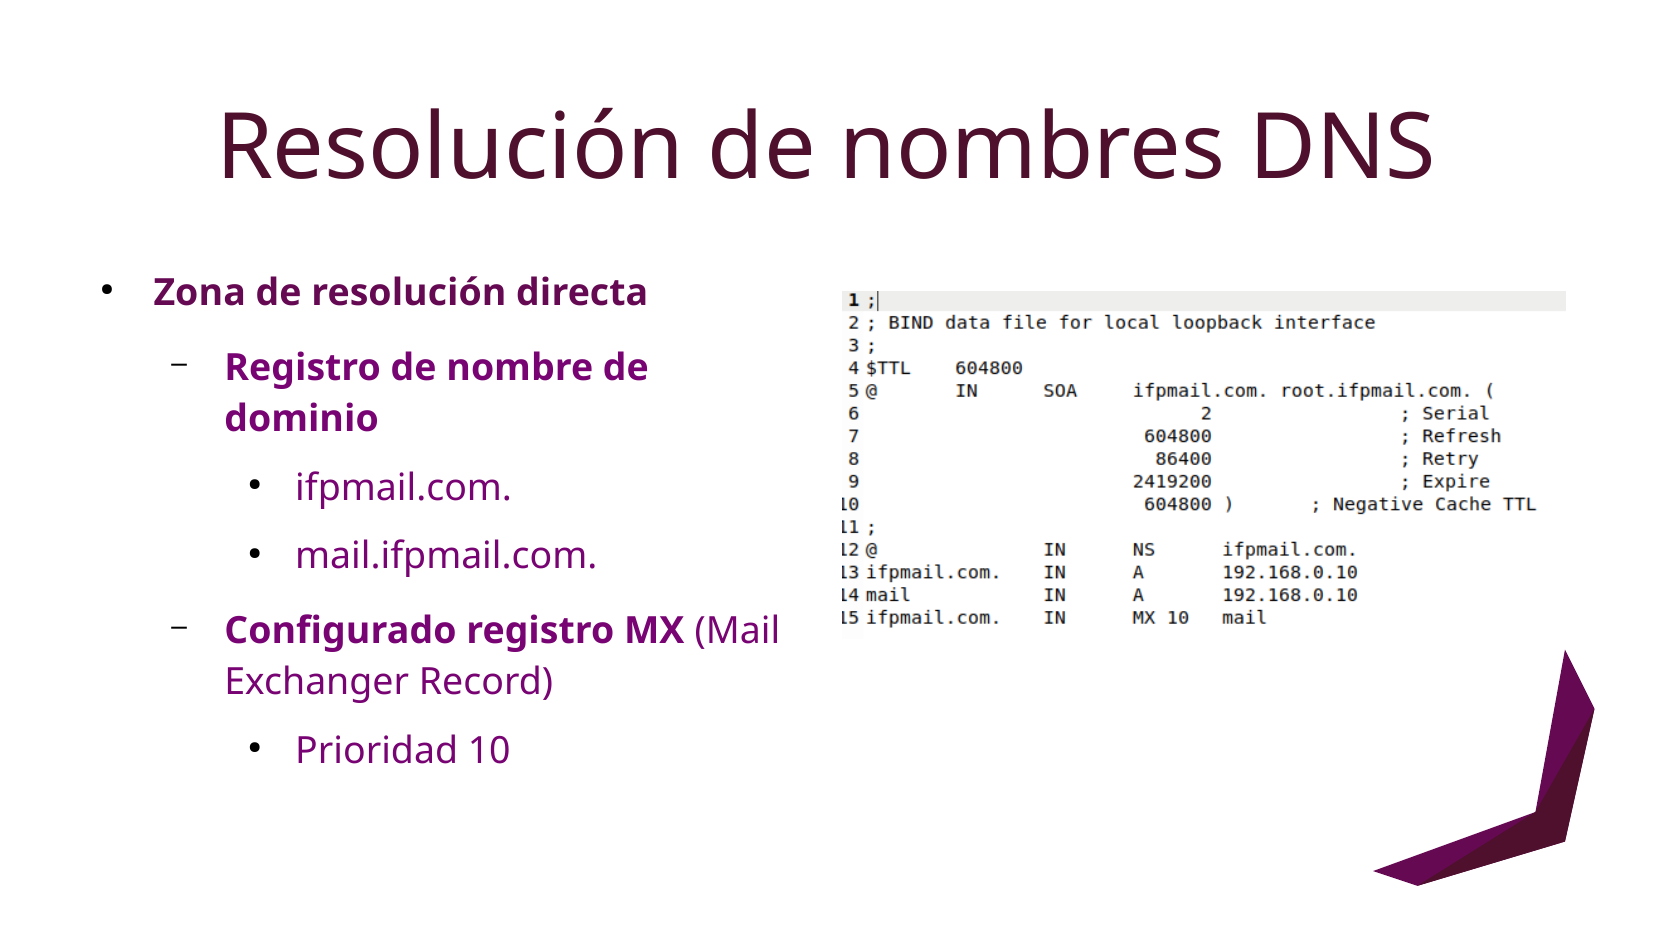

# Resolución de nombres DNS
Zona de resolución directa
Registro de nombre de dominio
ifpmail.com.
mail.ifpmail.com.
Configurado registro MX (Mail Exchanger Record)
Prioridad 10